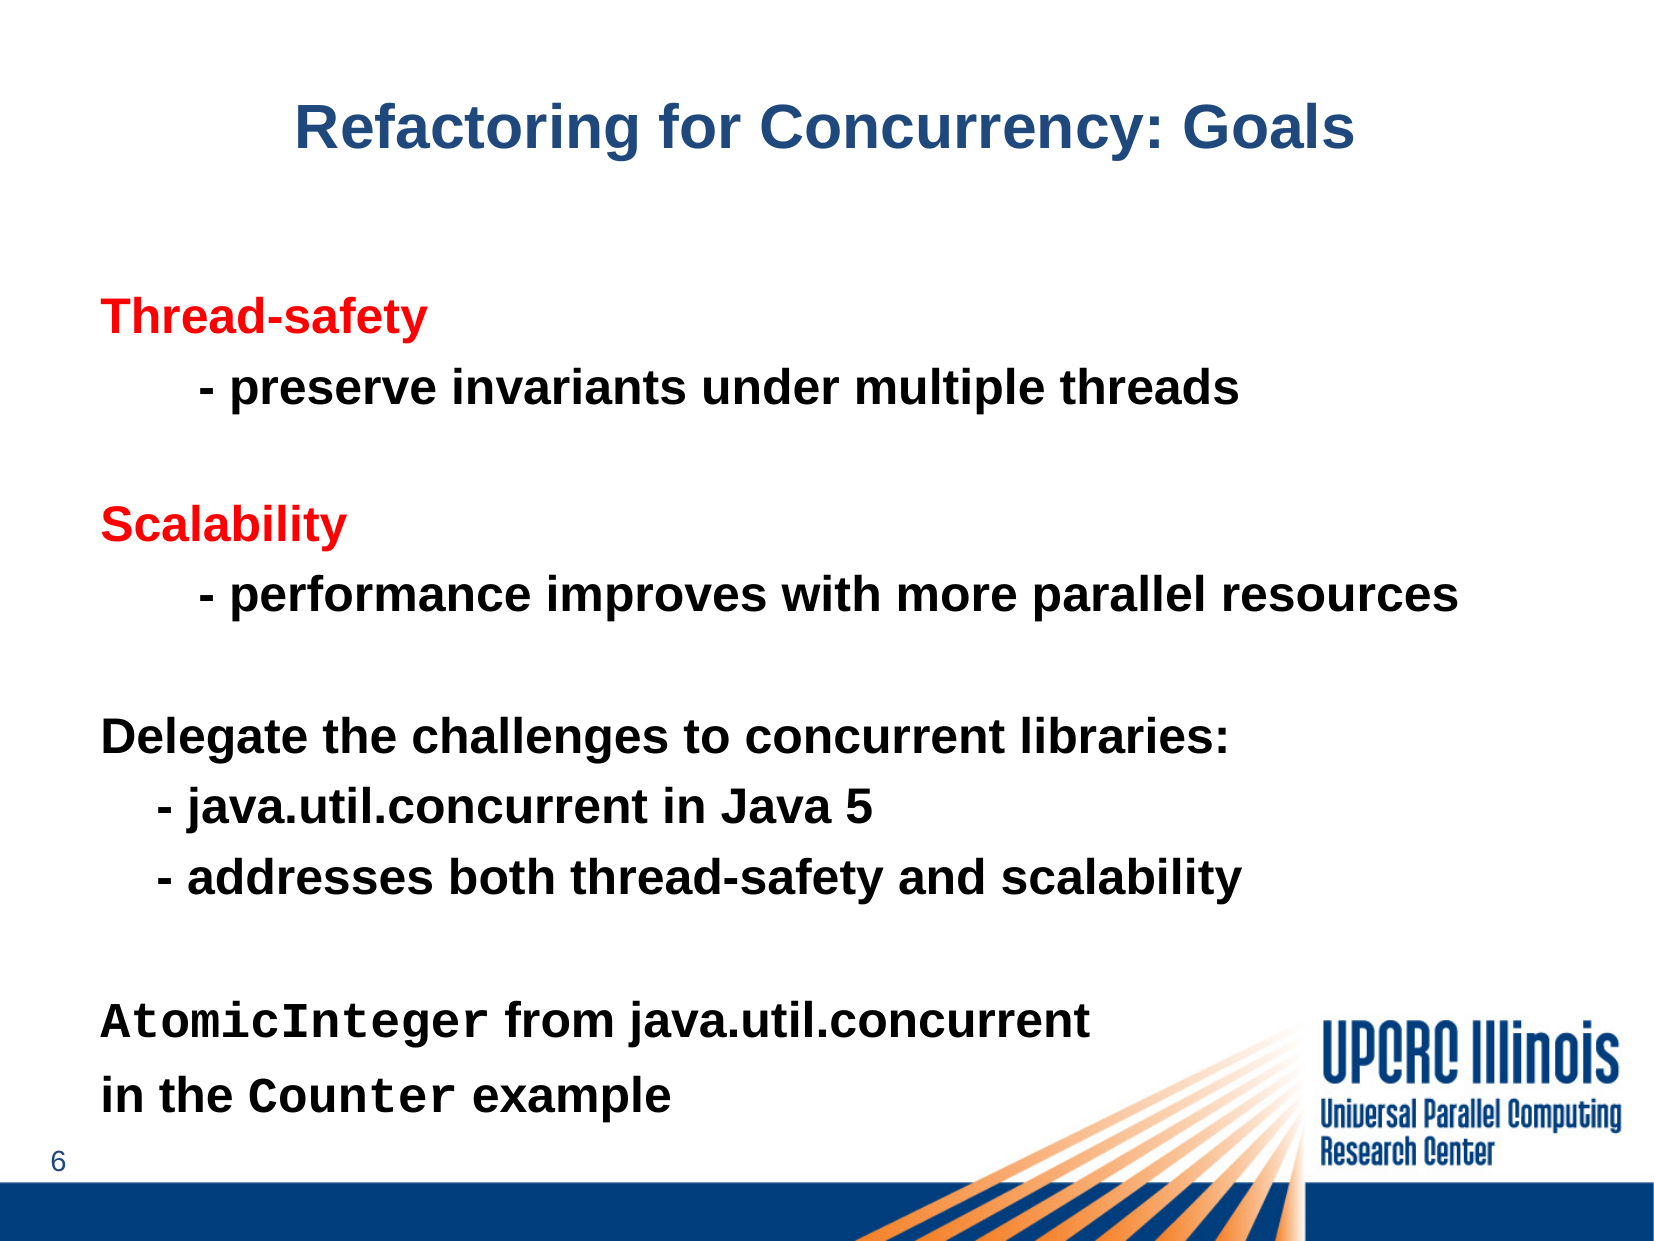

# Refactoring for Concurrency: Goals
Thread-safety
 - preserve invariants under multiple threads
Scalability
 - performance improves with more parallel resources
Delegate the challenges to concurrent libraries:
 - java.util.concurrent in Java 5
 - addresses both thread-safety and scalability
AtomicInteger from java.util.concurrent
in the Counter example
6